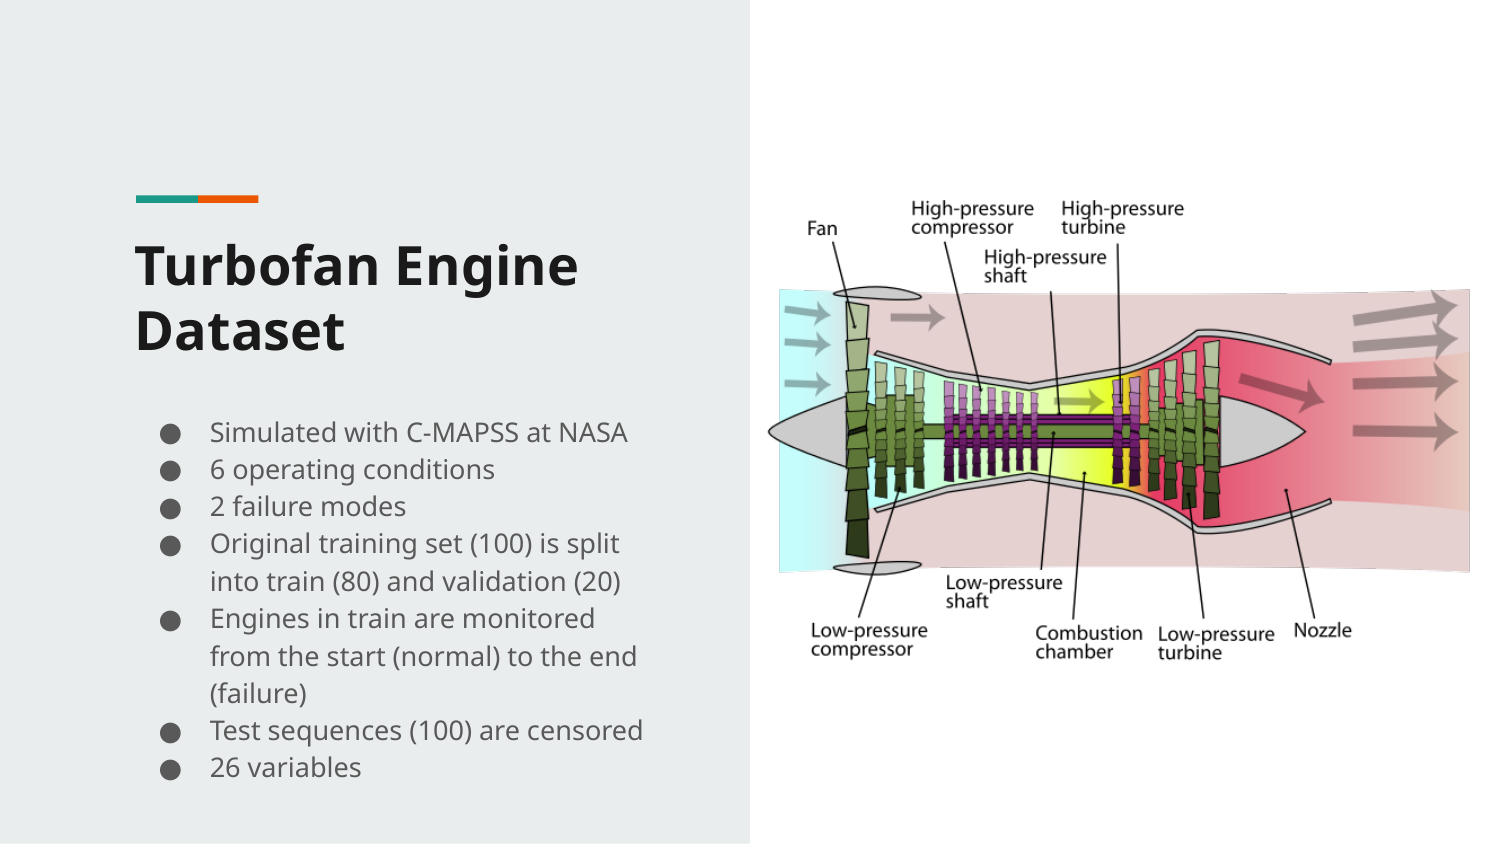

# Turbofan Engine Dataset
Simulated with C-MAPSS at NASA
6 operating conditions
2 failure modes
Original training set (100) is split into train (80) and validation (20)
Engines in train are monitored from the start (normal) to the end (failure)
Test sequences (100) are censored
26 variables